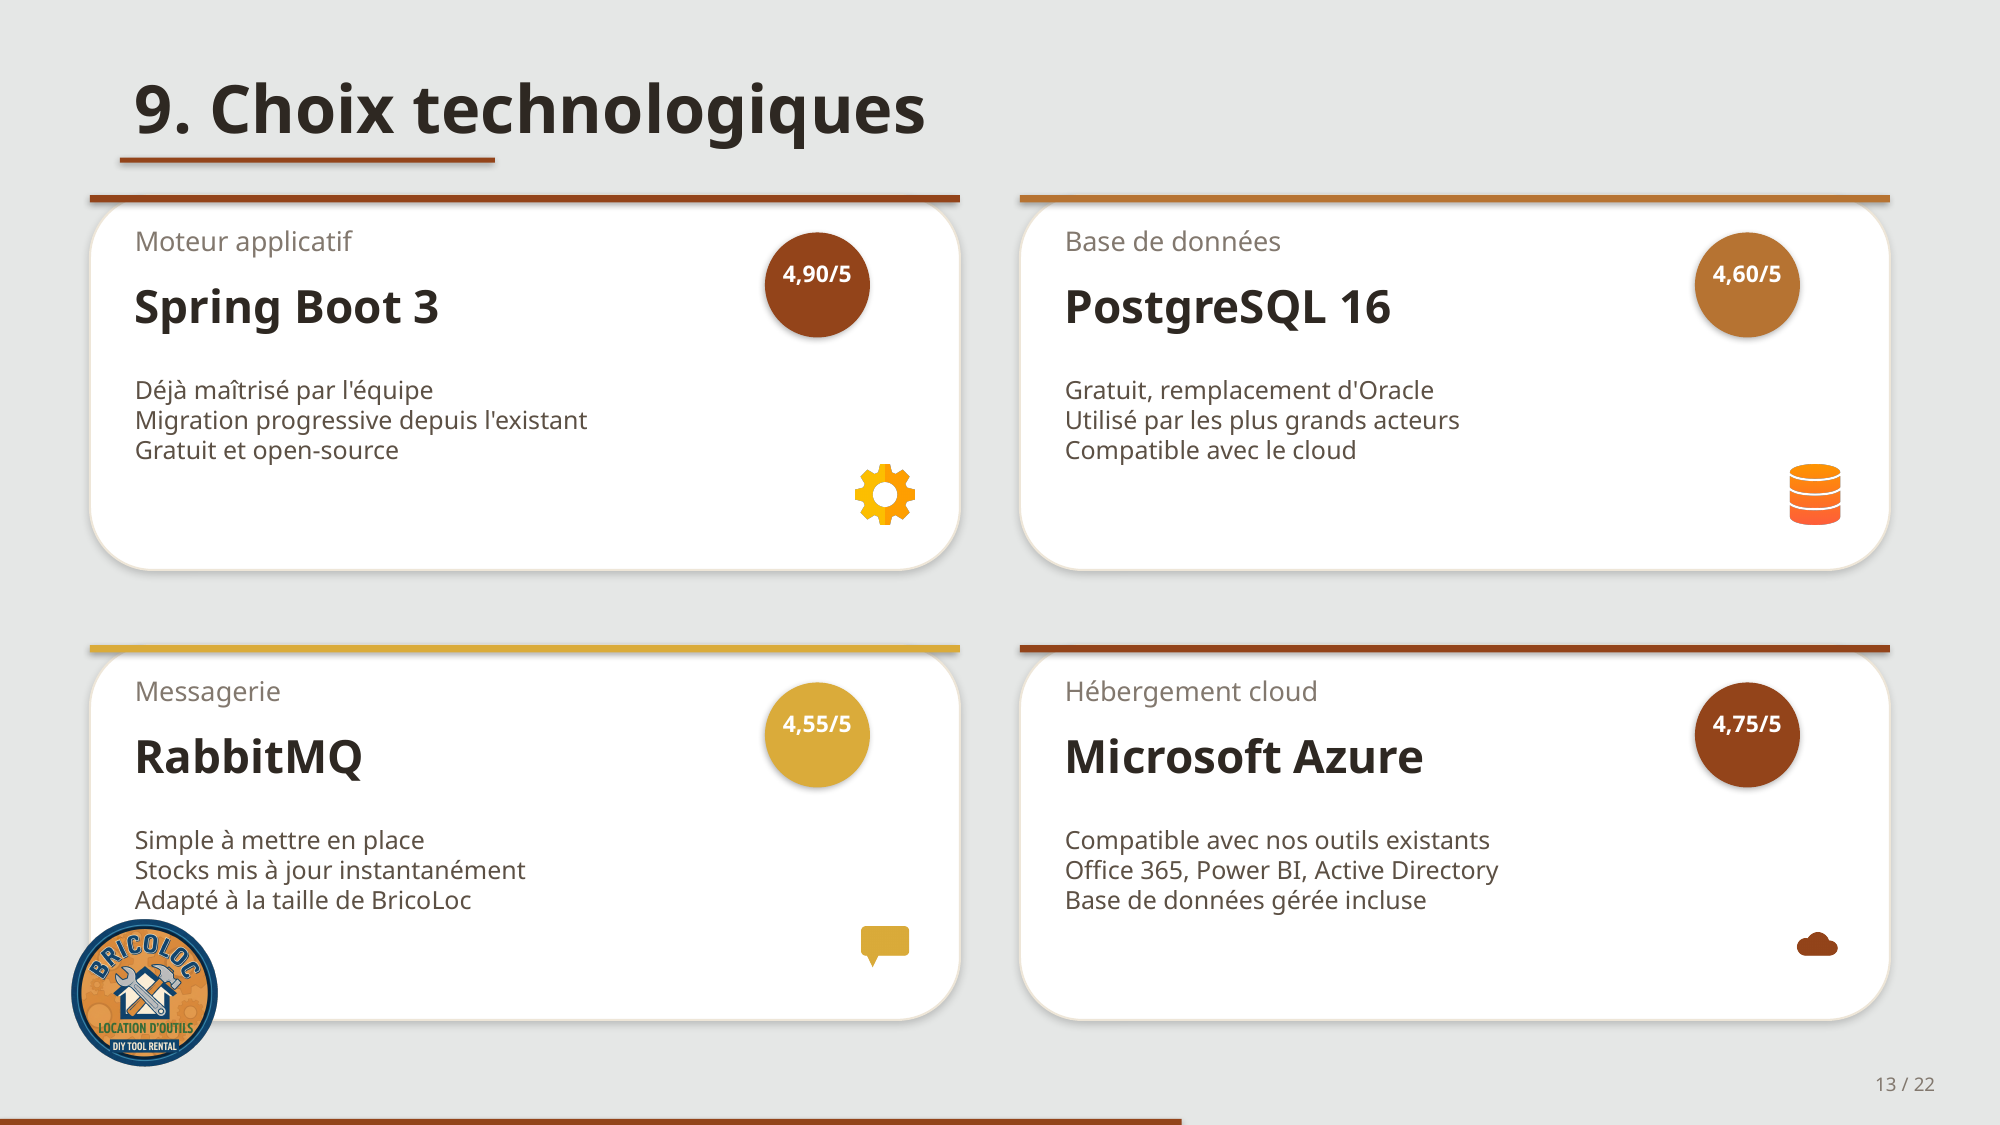

9. Choix technologiques
Moteur applicatif
Base de données
4,90/5
4,60/5
Spring Boot 3
PostgreSQL 16
Déjà maîtrisé par l'équipe
Migration progressive depuis l'existant
Gratuit et open-source
Gratuit, remplacement d'Oracle
Utilisé par les plus grands acteurs
Compatible avec le cloud
Messagerie
Hébergement cloud
4,55/5
4,75/5
RabbitMQ
Microsoft Azure
Simple à mettre en place
Stocks mis à jour instantanément
Adapté à la taille de BricoLoc
Compatible avec nos outils existants
Office 365, Power BI, Active Directory
Base de données gérée incluse
13 / 22